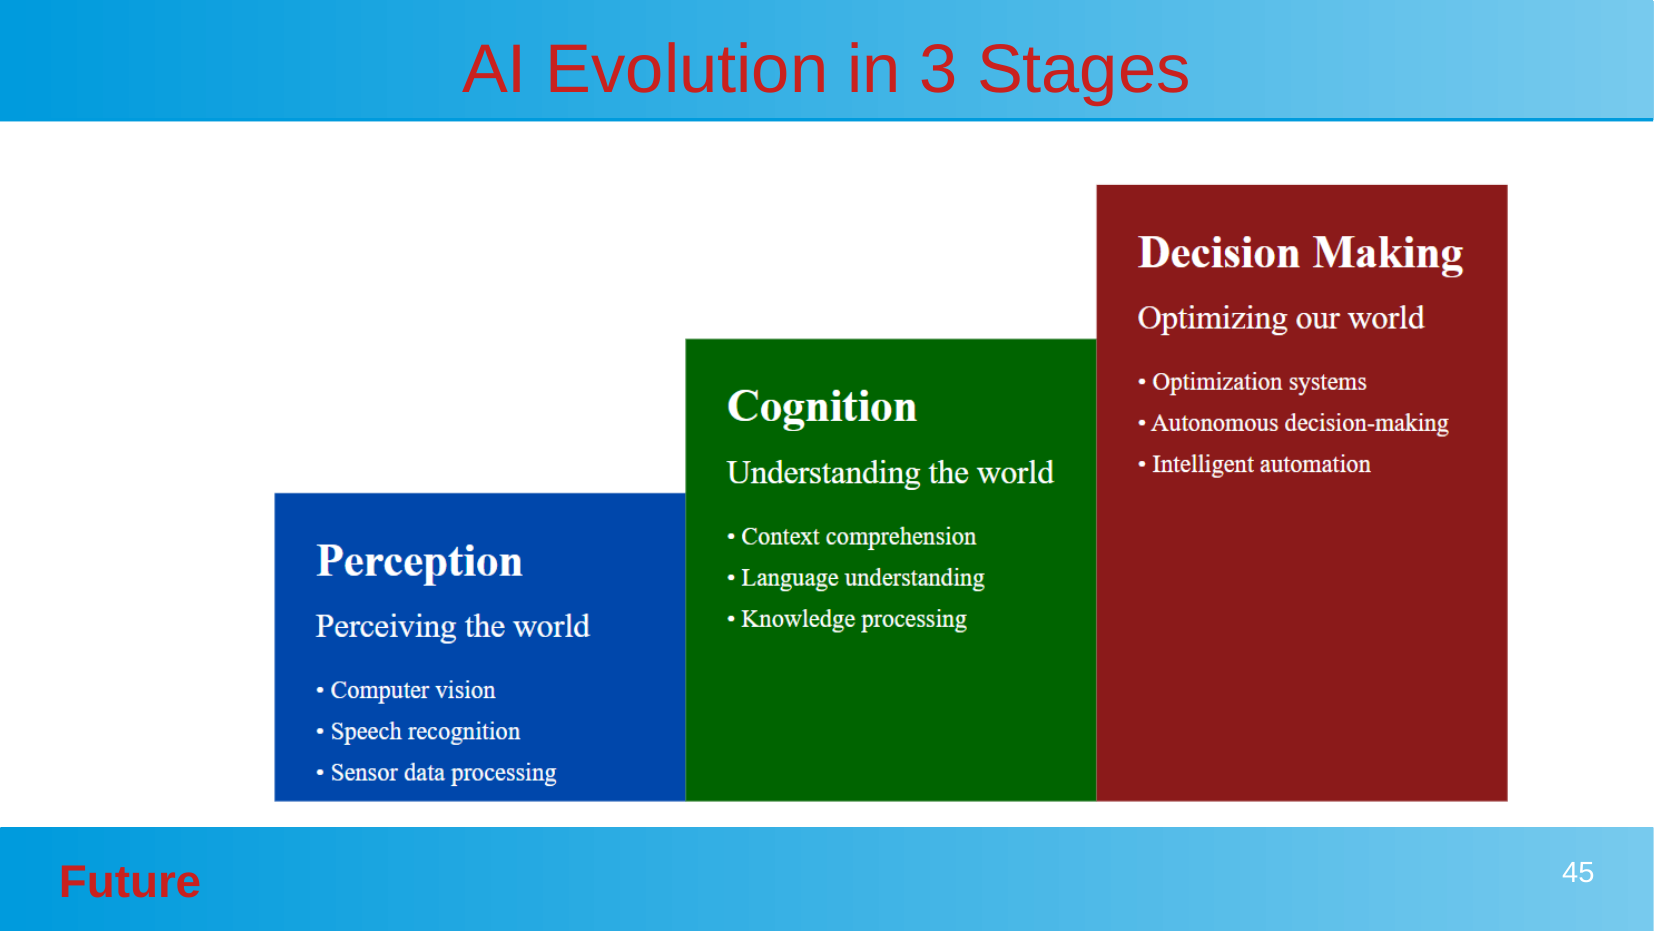

# AI Evolution in 3 Stages
45